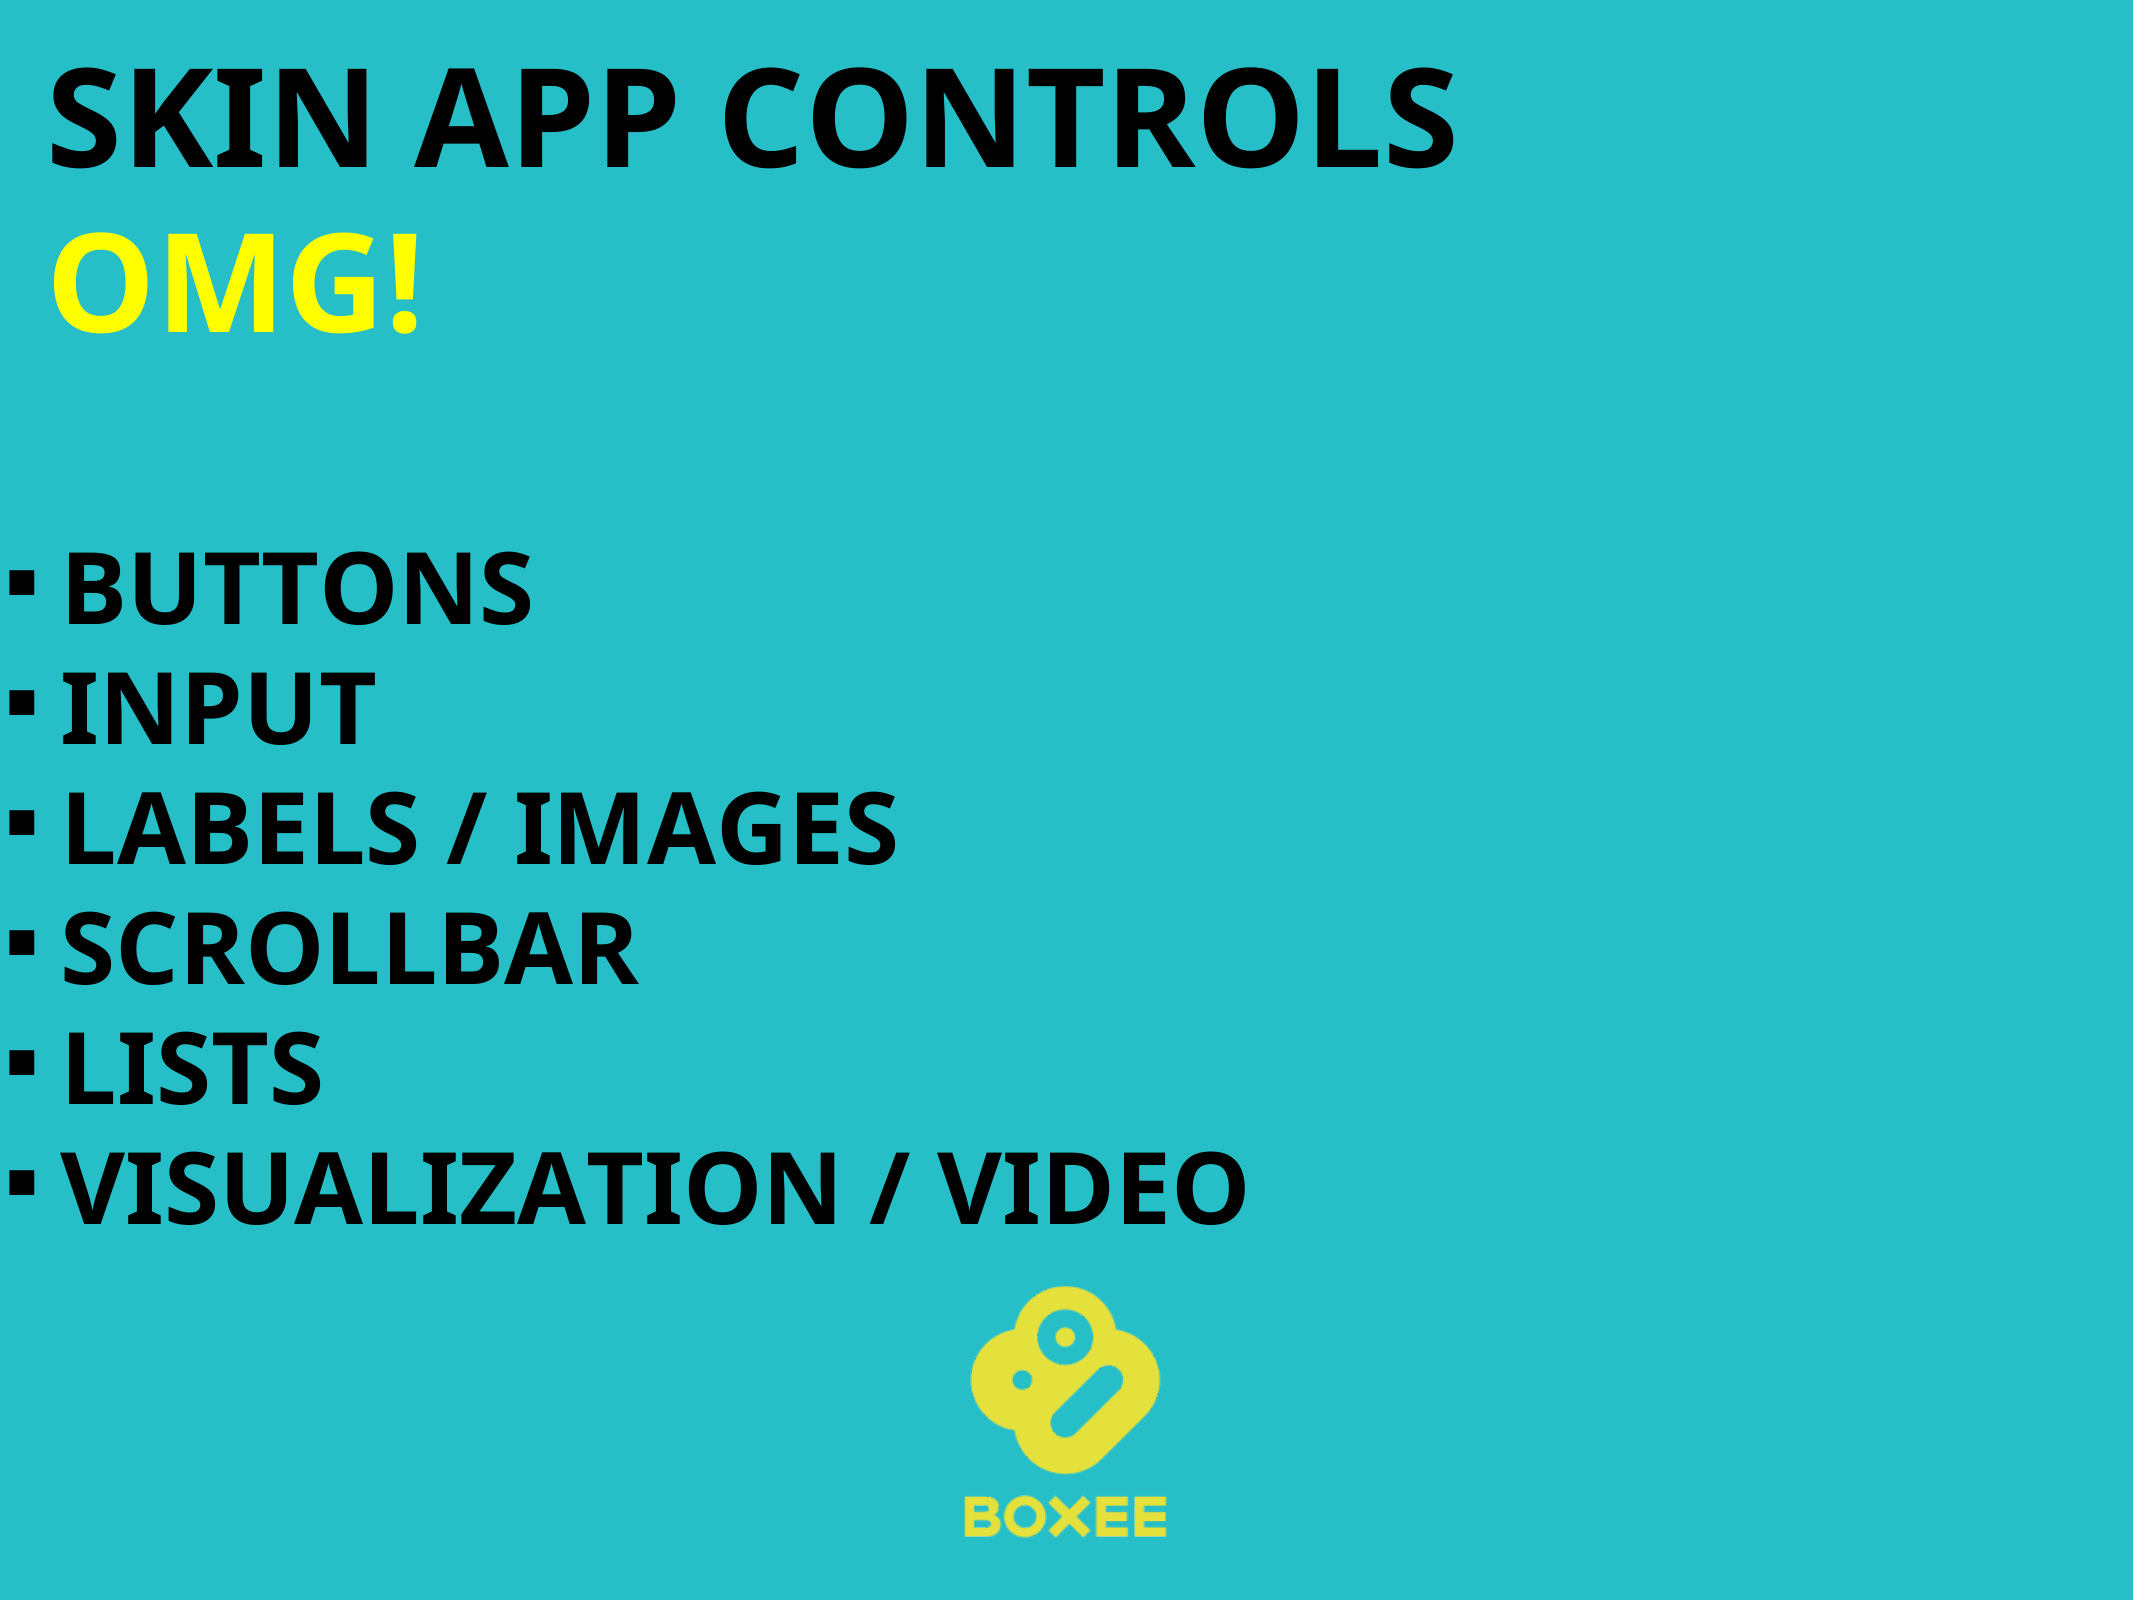

SKIN APP CONTROLS
OMG!
 BUTTONS
 INPUT
 LABELS / IMAGES
 SCROLLBAR
 LISTS
 VISUALIZATION / VIDEO